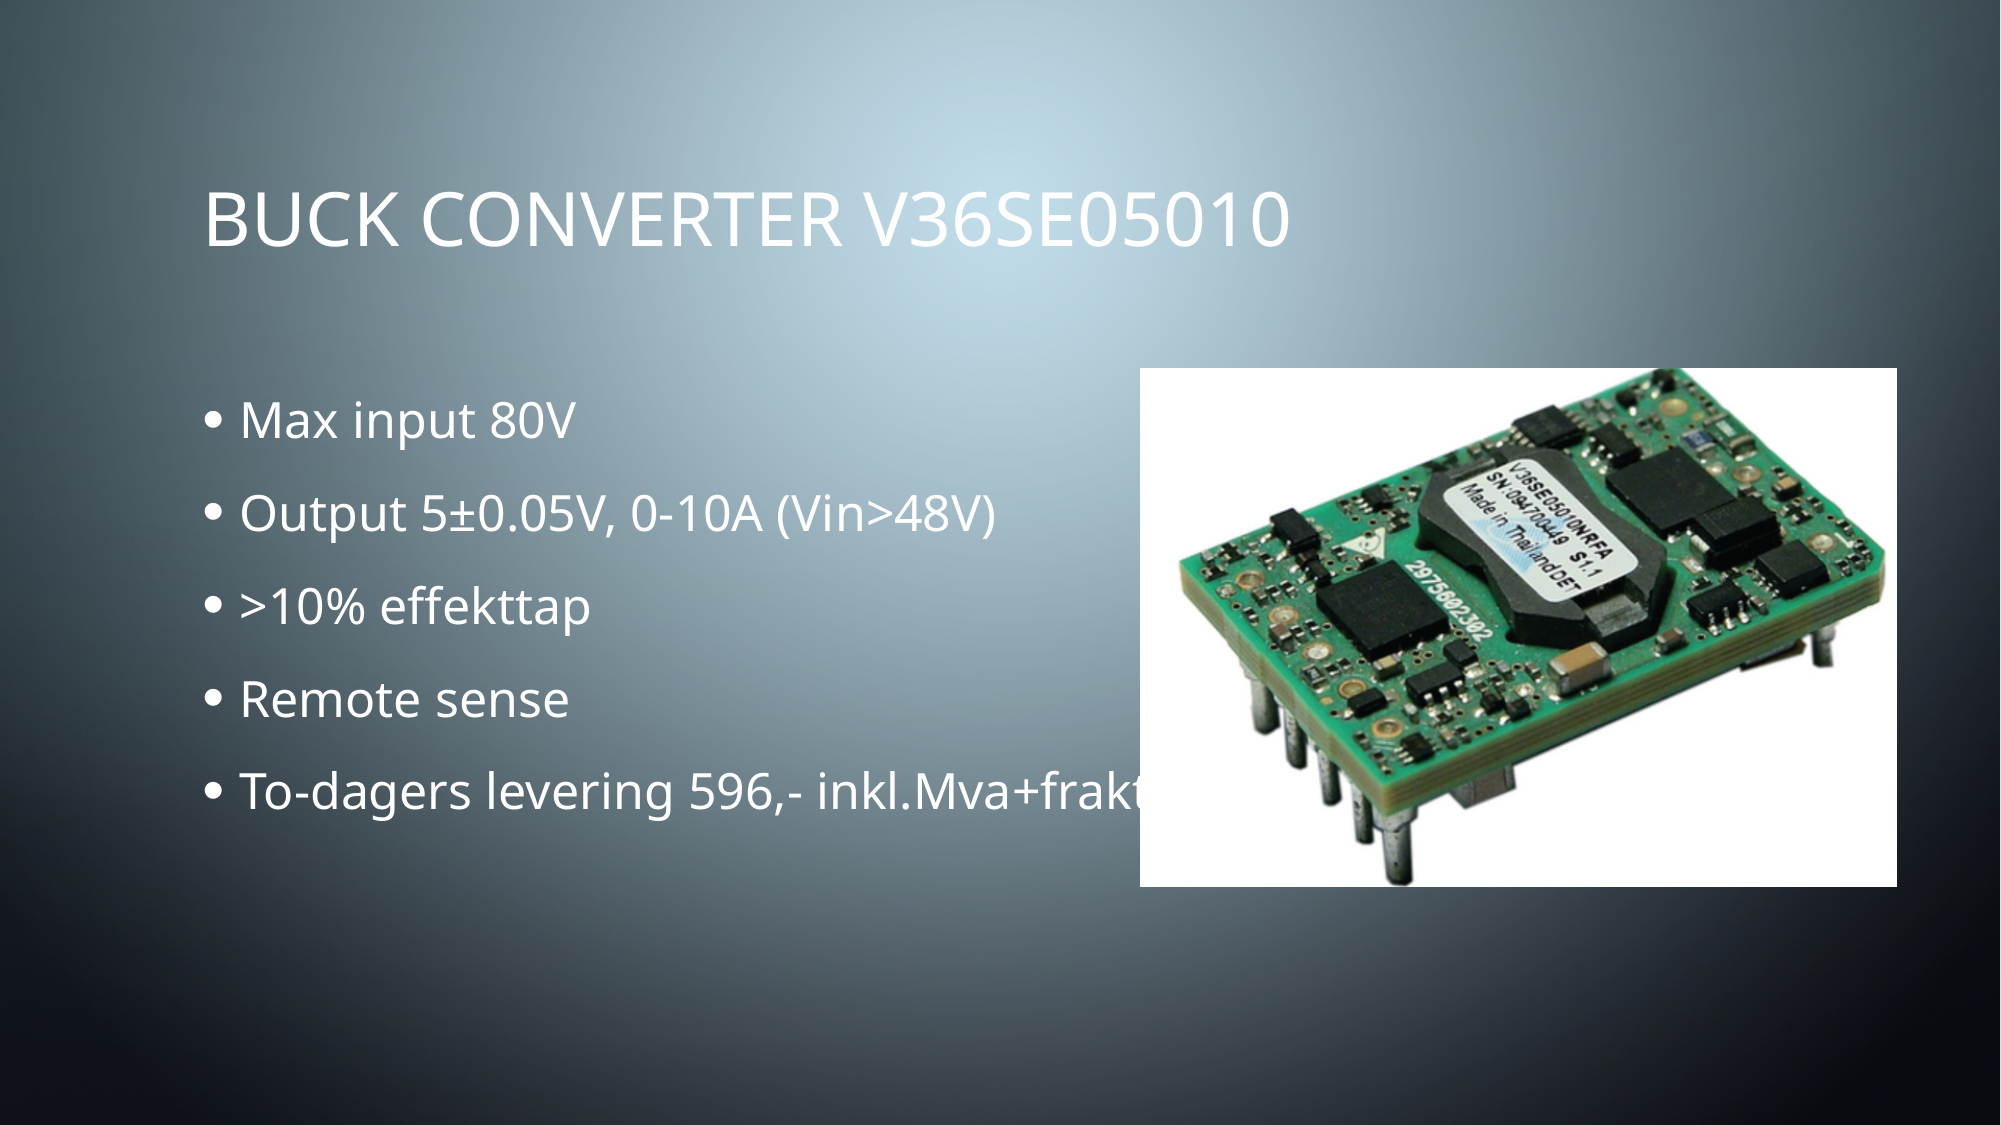

# Buck Converter V36SE05010
Max input 80V
Output 5±0.05V, 0-10A (Vin>48V)
>10% effekttap
Remote sense
To-dagers levering 596,- inkl.Mva+frakt